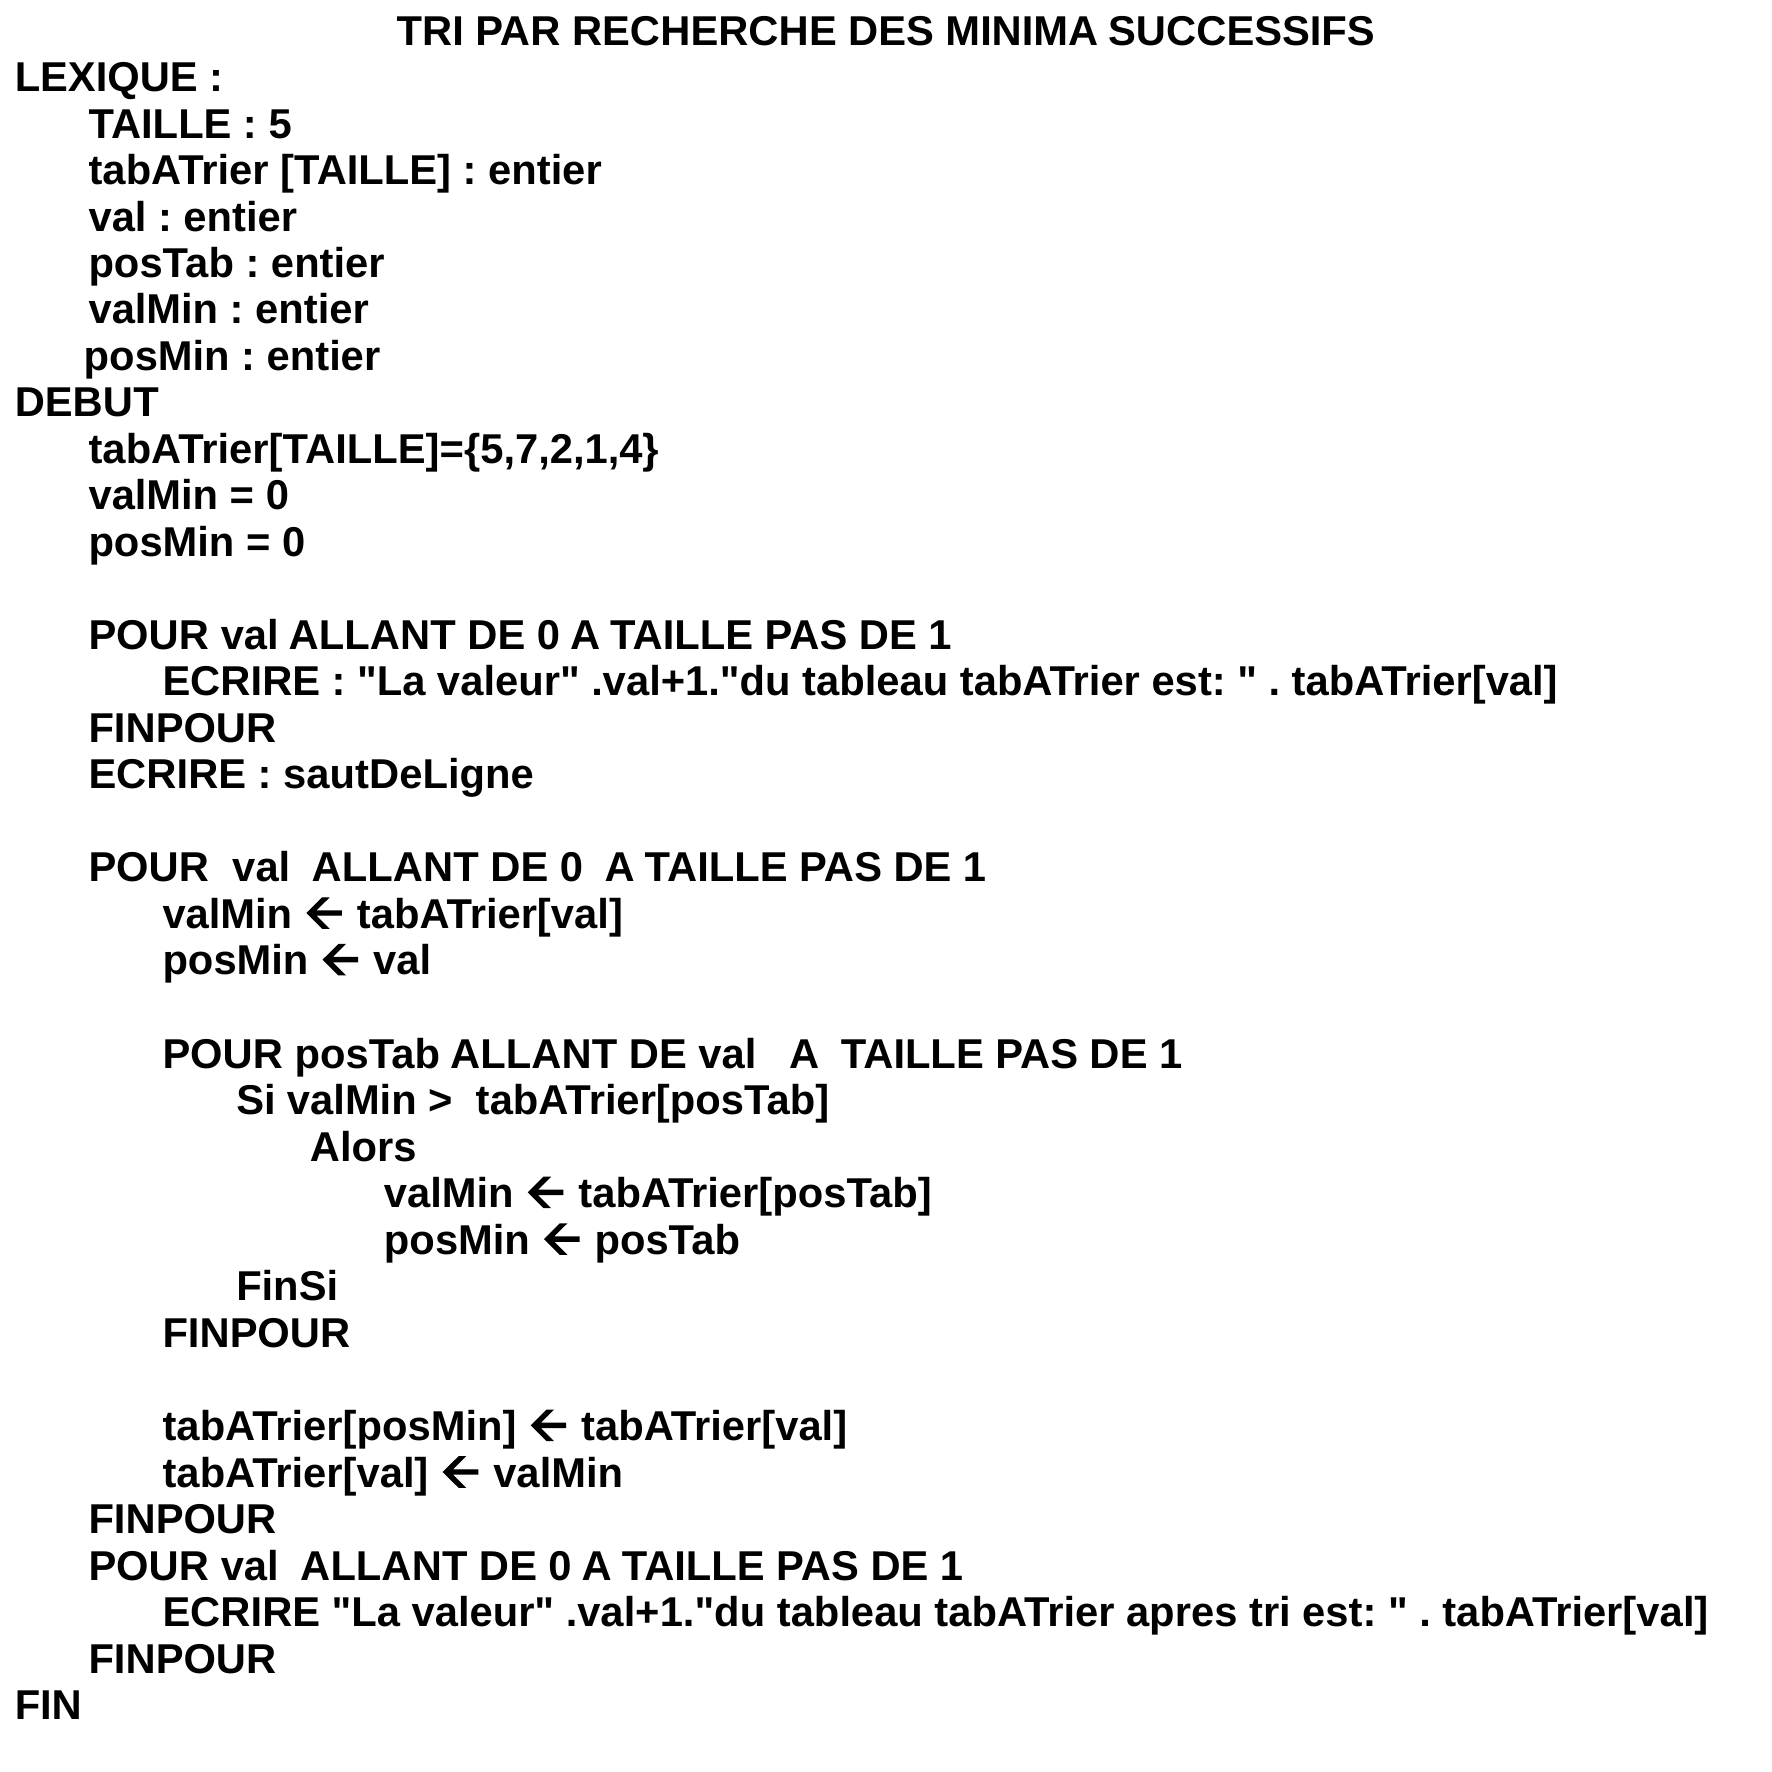

TRI PAR RECHERCHE DES MINIMA SUCCESSIFS
LEXIQUE :
	TAILLE : 5
	tabATrier [TAILLE] : entier
	val : entier
	posTab : entier
	valMin : entier
 posMin : entier
DEBUT
	tabATrier[TAILLE]={5,7,2,1,4}
	valMin = 0
	posMin = 0
	POUR val ALLANT DE 0 A TAILLE PAS DE 1
		ECRIRE : "La valeur" .val+1."du tableau tabATrier est: " . tabATrier[val]				FINPOUR
	ECRIRE : sautDeLigne
	POUR val ALLANT DE 0 A TAILLE PAS DE 1
		valMin  tabATrier[val]
		posMin  val
		POUR posTab ALLANT DE val A TAILLE PAS DE 1
			Si valMin > tabATrier[posTab]
				Alors
					valMin  tabATrier[posTab]
					posMin  posTab
			FinSi
		FINPOUR
 	tabATrier[posMin]  tabATrier[val]
		tabATrier[val]  valMin
	FINPOUR
	POUR val ALLANT DE 0 A TAILLE PAS DE 1
		ECRIRE "La valeur" .val+1."du tableau tabATrier apres tri est: " . tabATrier[val]		FINPOUR
FIN